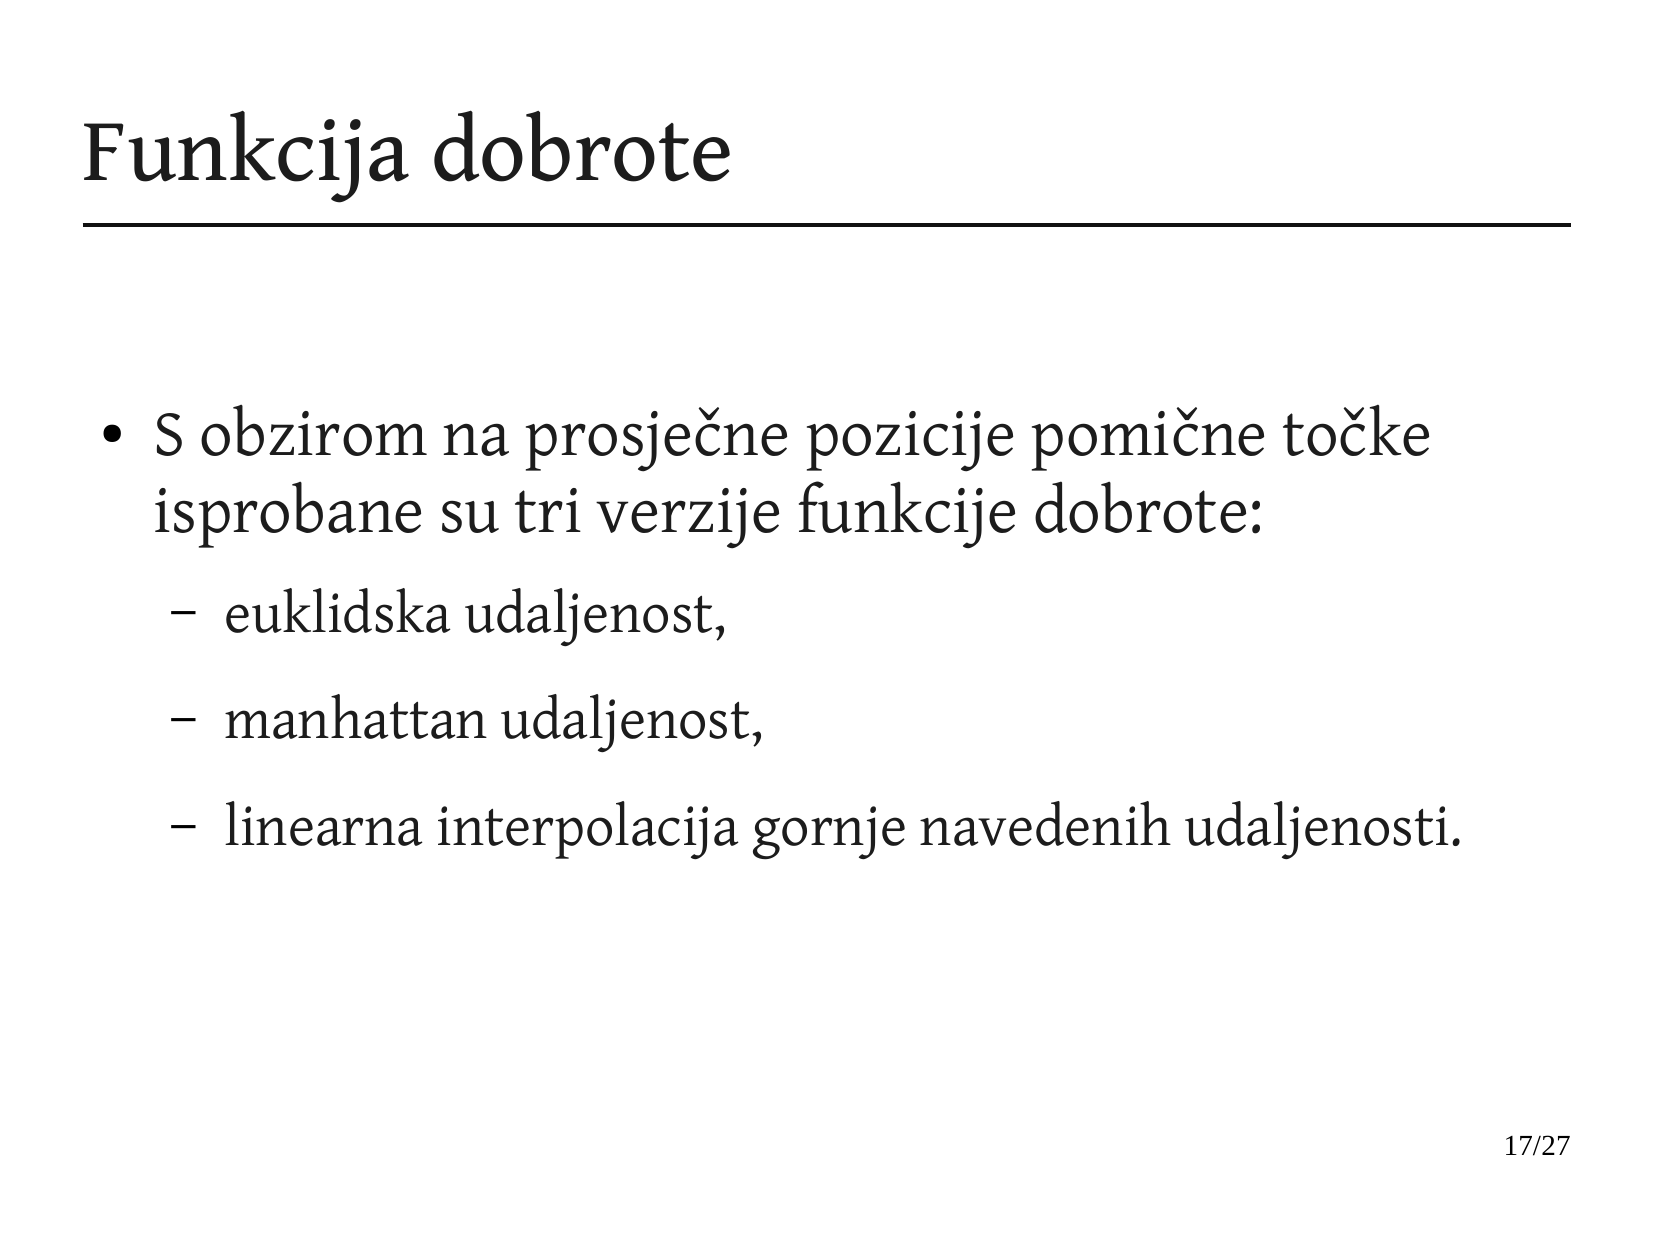

# Funkcija dobrote
S obzirom na prosječne pozicije pomične točke isprobane su tri verzije funkcije dobrote:
euklidska udaljenost,
manhattan udaljenost,
linearna interpolacija gornje navedenih udaljenosti.
17